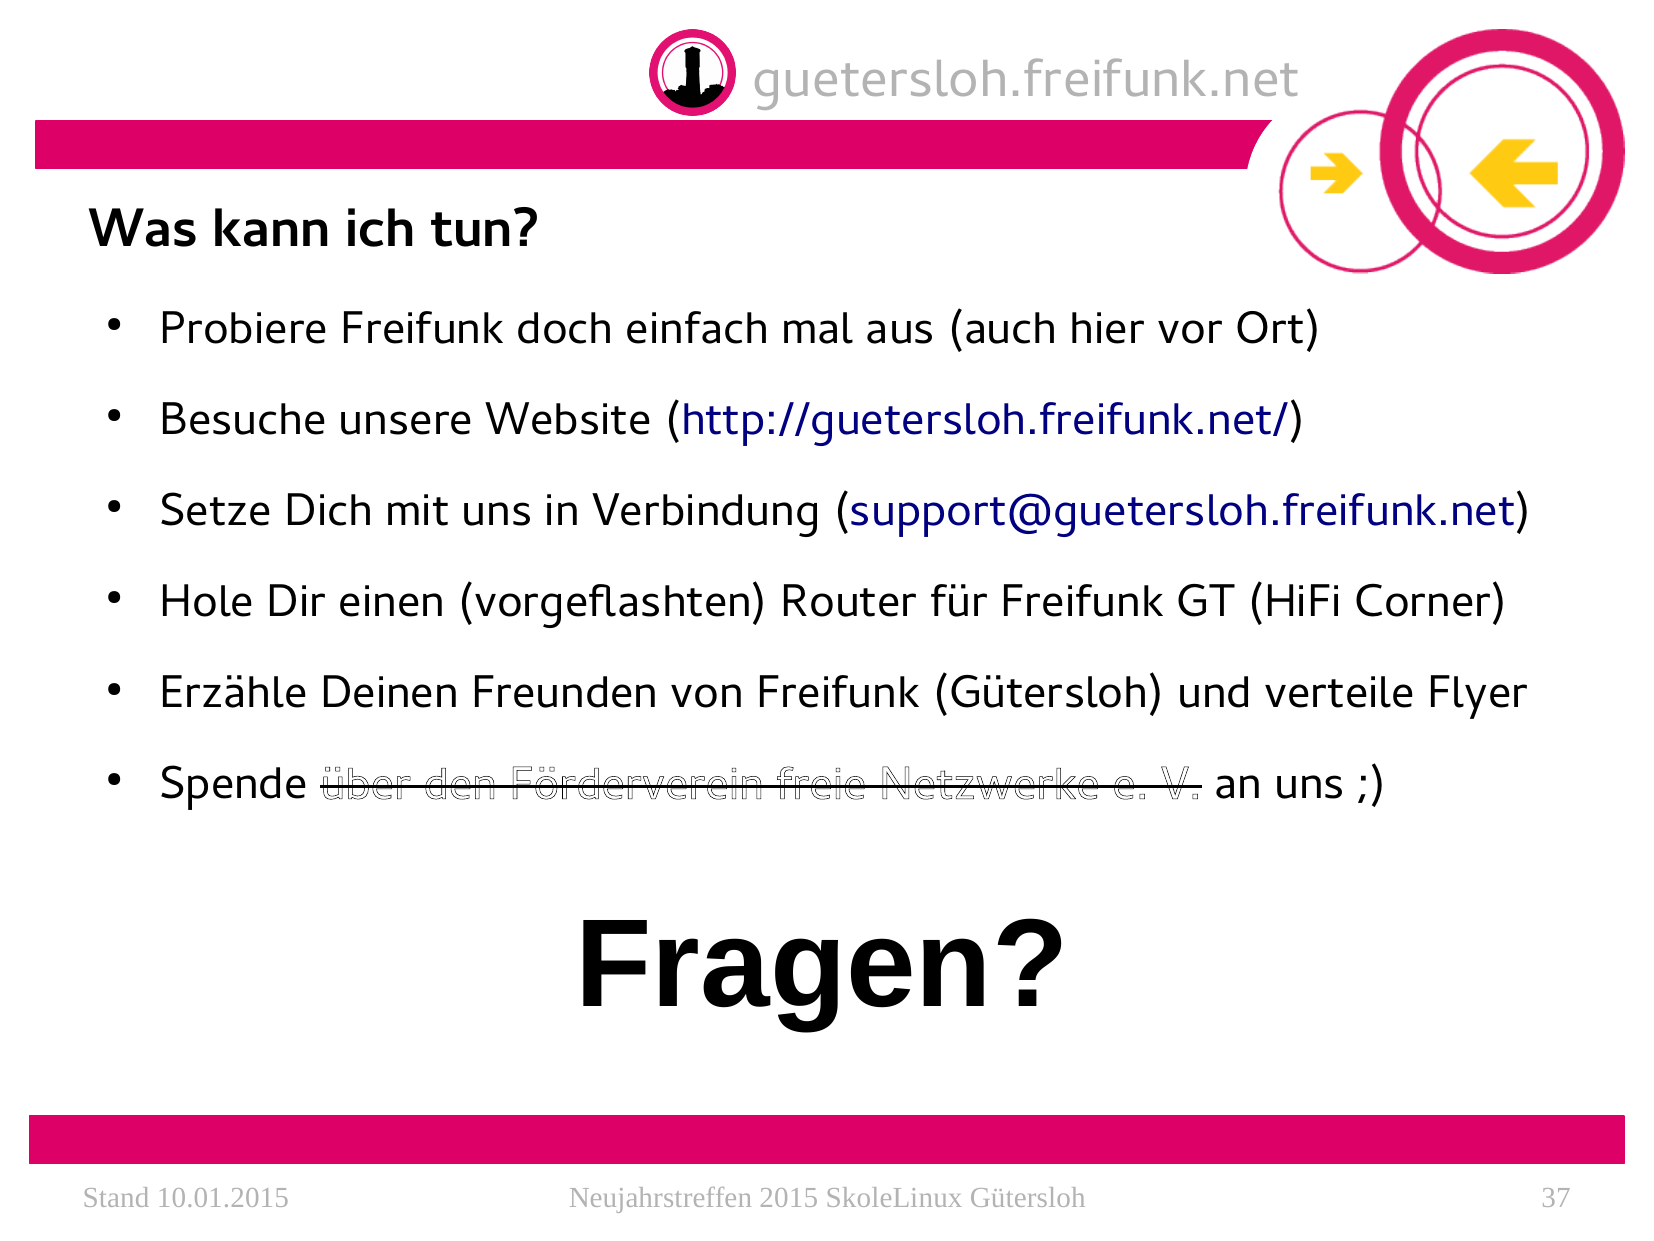

# Was kann ich tun?
Probiere Freifunk doch einfach mal aus (auch hier vor Ort)
Besuche unsere Website (http://guetersloh.freifunk.net/)
Setze Dich mit uns in Verbindung (support@guetersloh.freifunk.net)
Hole Dir einen (vorgeflashten) Router für Freifunk GT (HiFi Corner)
Erzähle Deinen Freunden von Freifunk (Gütersloh) und verteile Flyer
Spende über den Förderverein freie Netzwerke e. V. an uns ;)
Fragen?
Stand 10.01.2015
Neujahrstreffen 2015 SkoleLinux Gütersloh
37